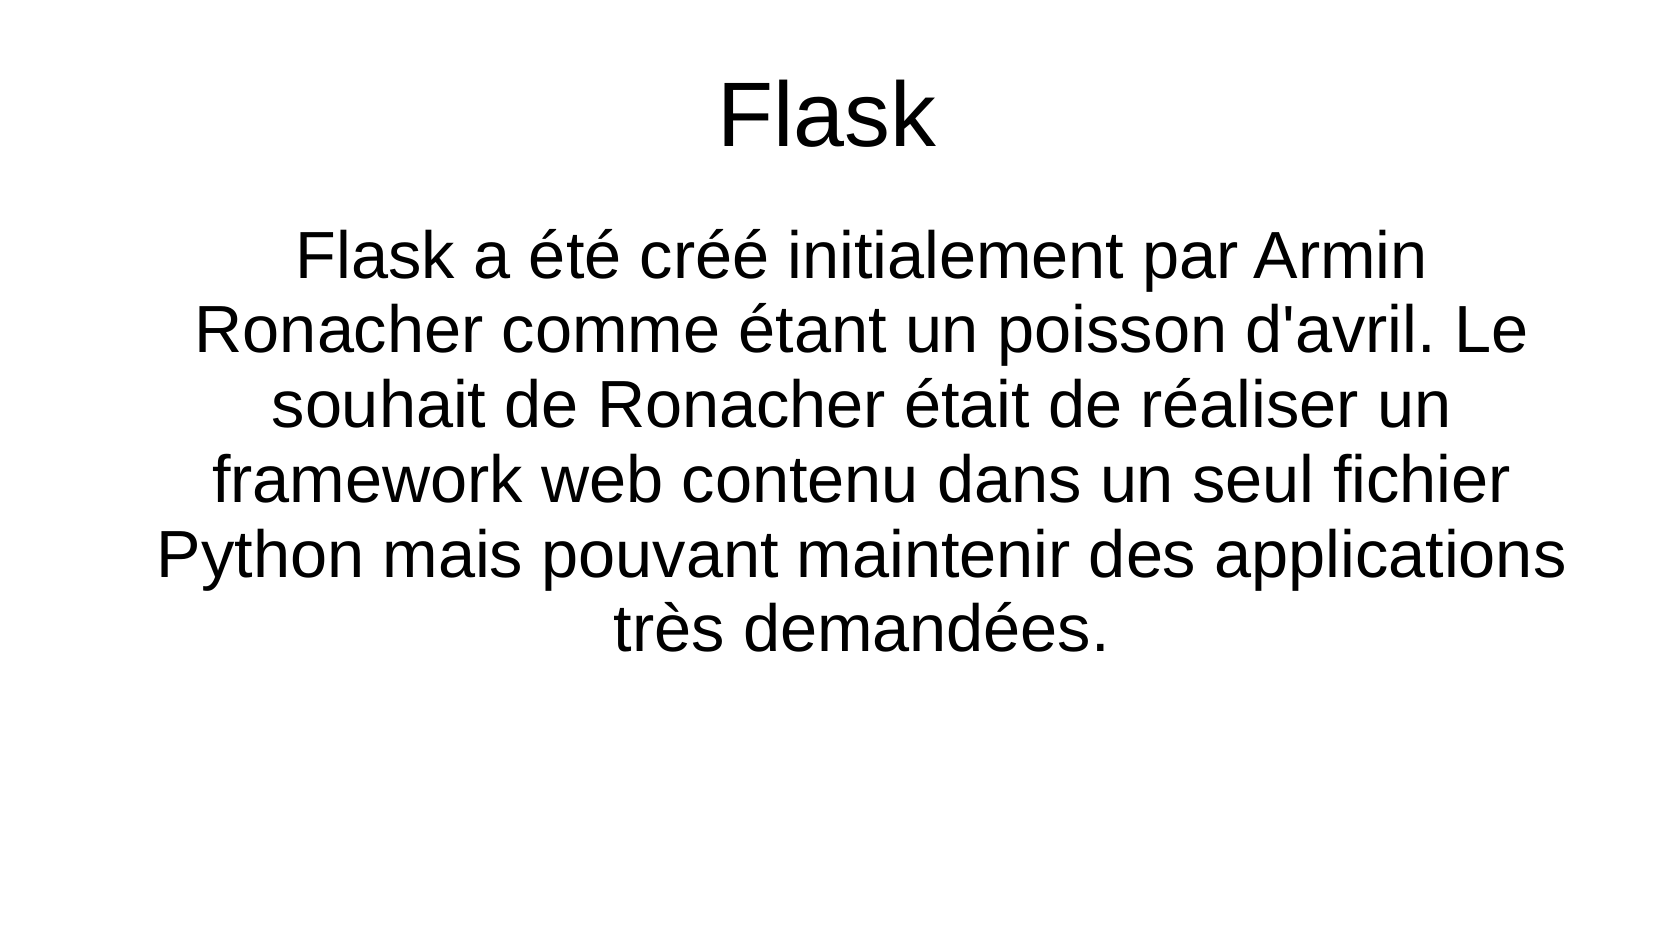

# Flask
Flask a été créé initialement par Armin Ronacher comme étant un poisson d'avril. Le souhait de Ronacher était de réaliser un framework web contenu dans un seul fichier Python mais pouvant maintenir des applications très demandées.